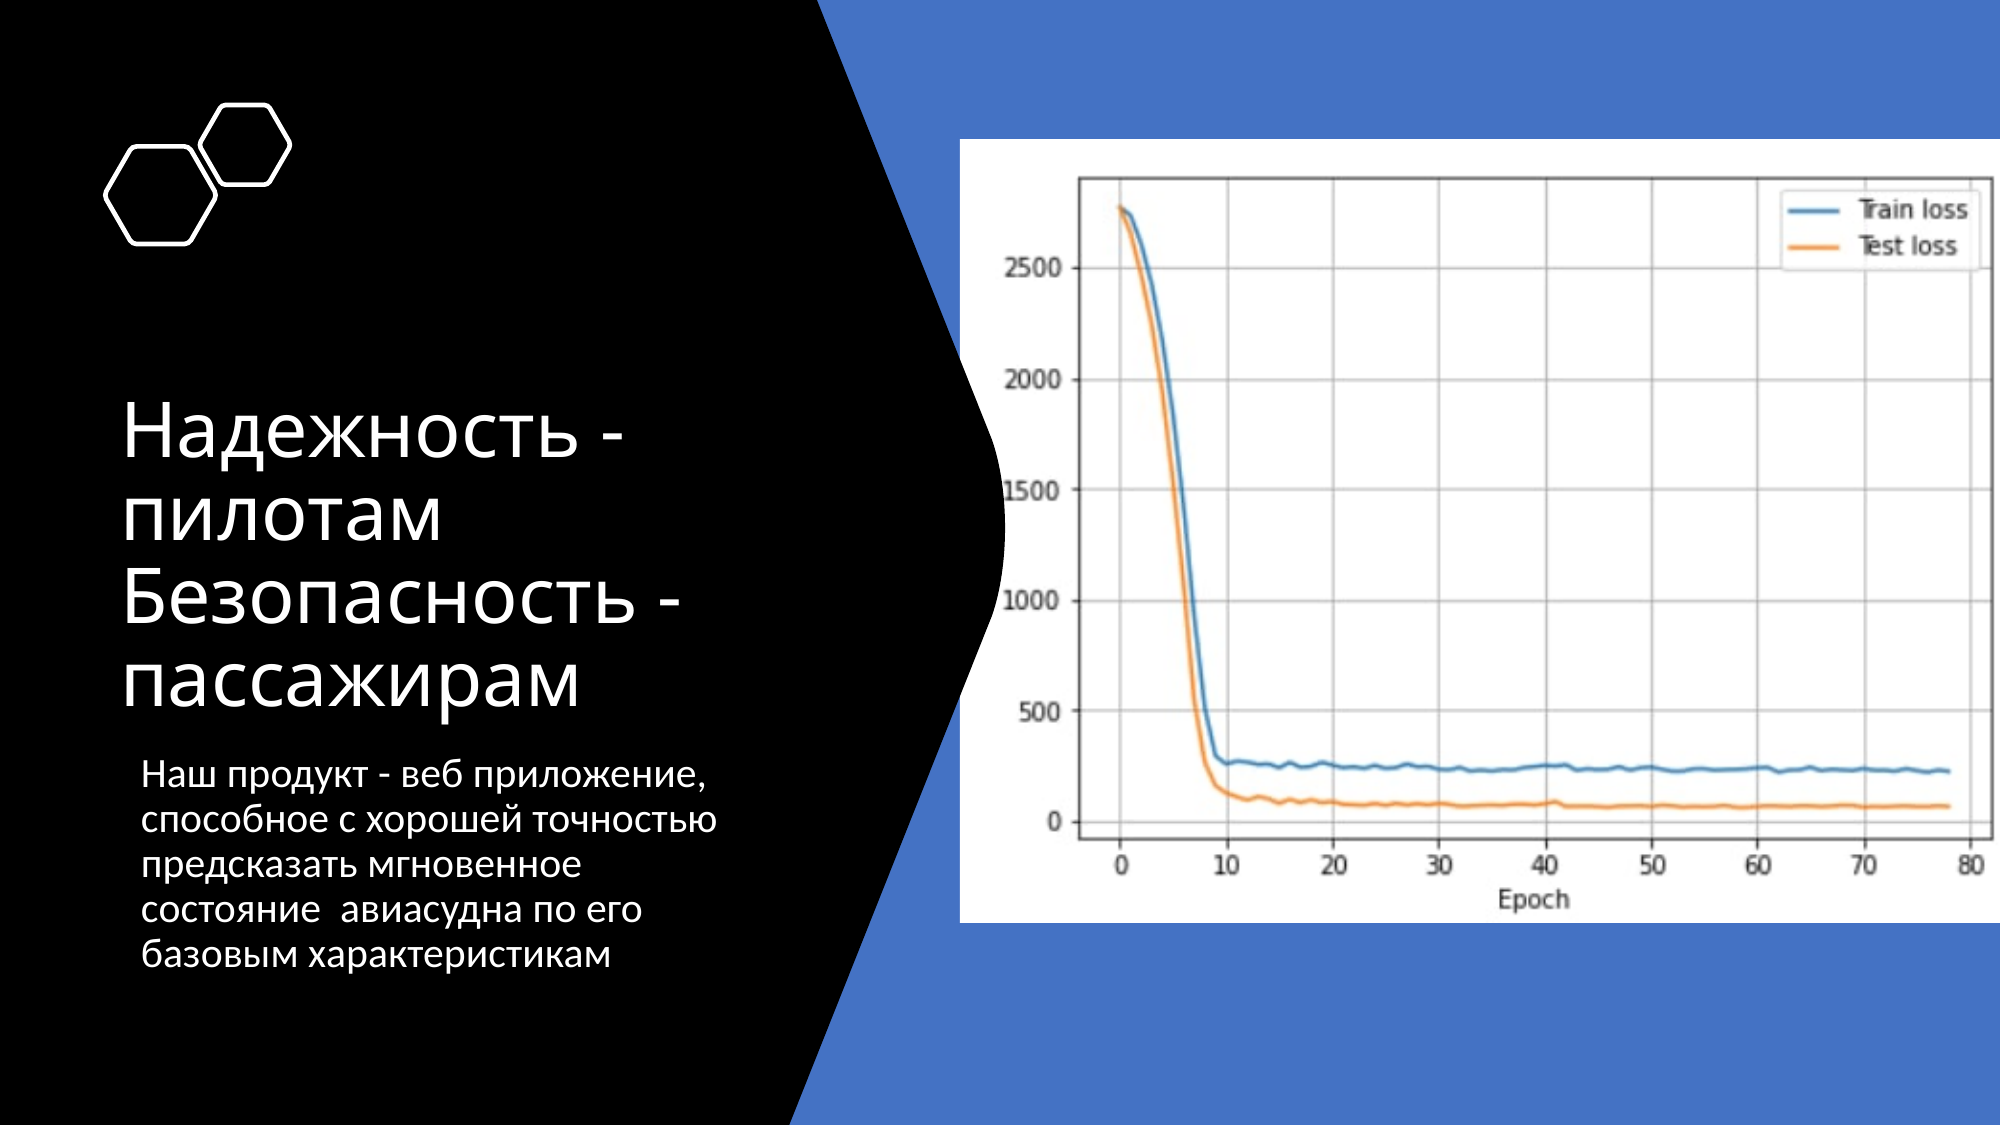

# Надежность - пилотам Безопасность - пассажирам
Наш продукт - веб приложение, способное с хорошей точностью предсказать мгновенное состояние  авиасудна по его базовым характеристикам